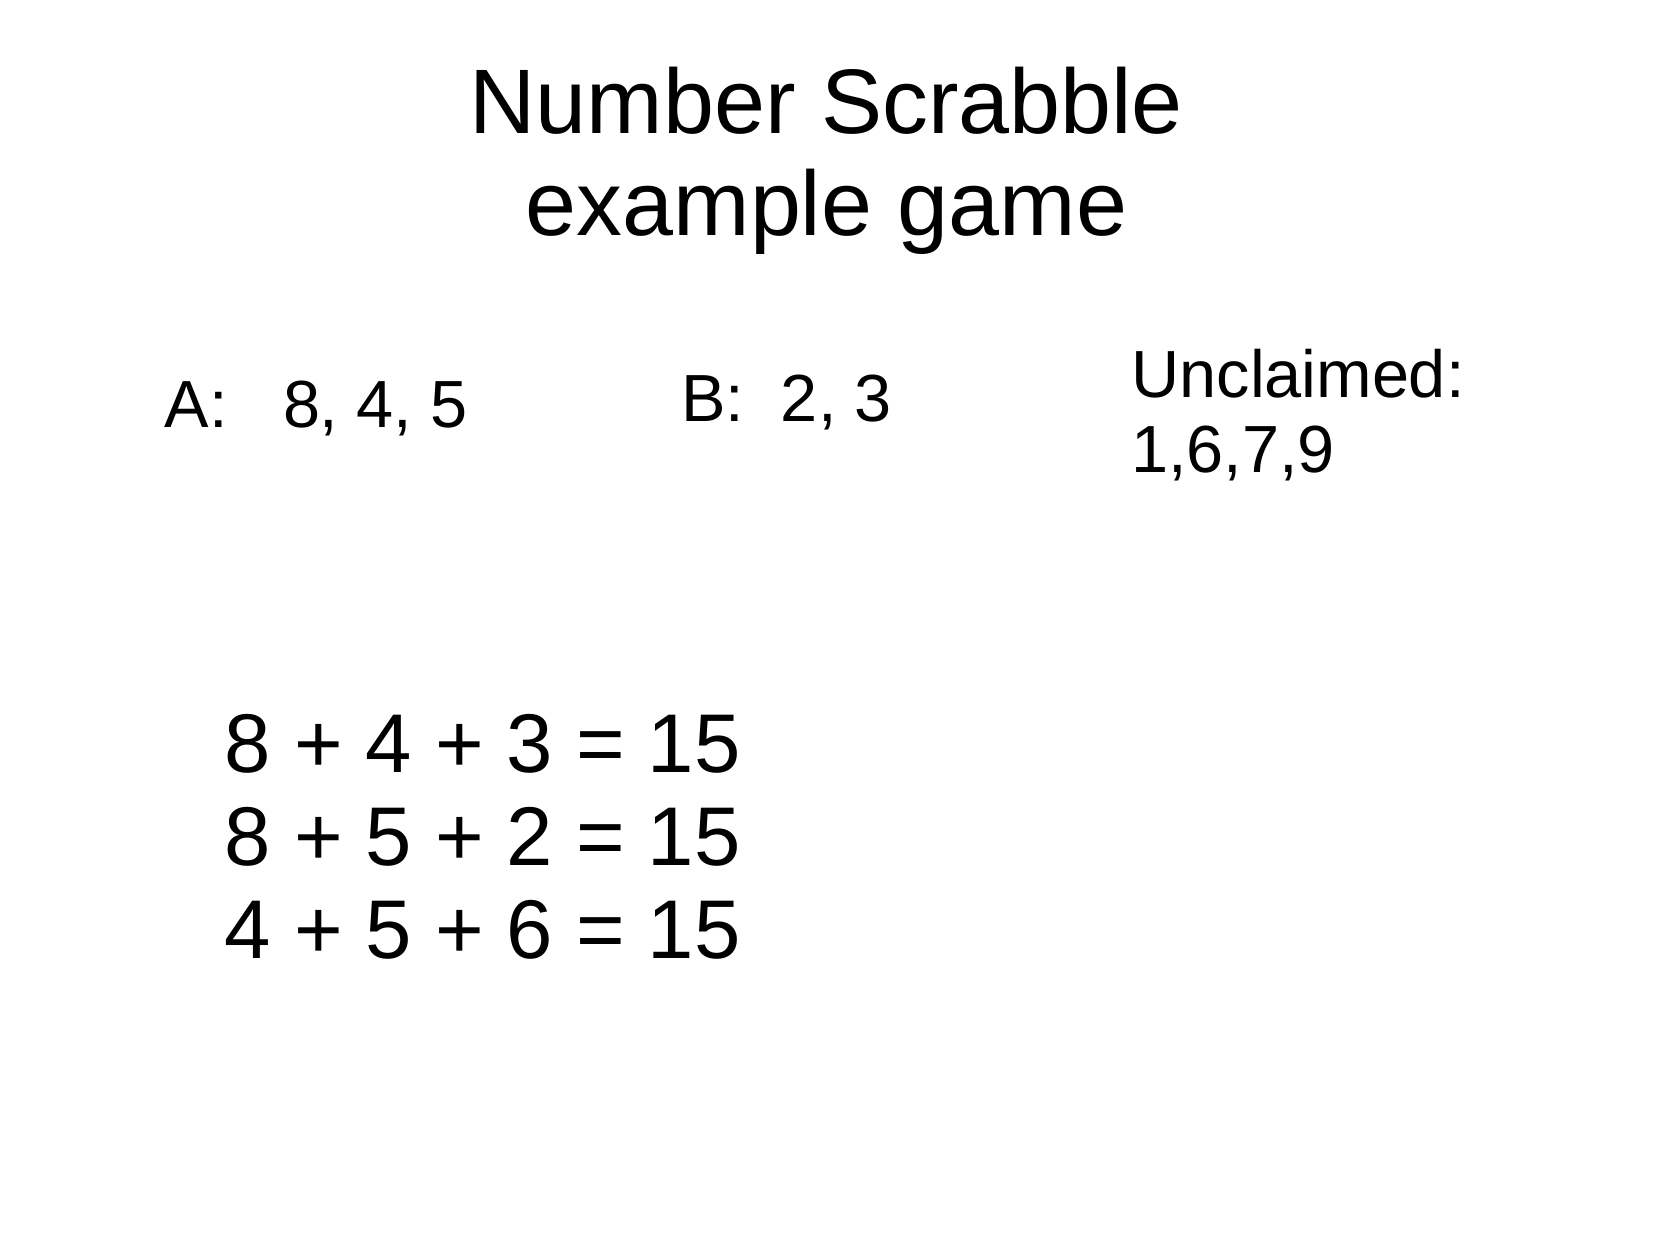

# Number Scrabble example game
Unclaimed: 1,6,7,9
B: 2, 3
A: 8, 4, 5
8 + 4 + 3 = 15
8 + 5 + 2 = 15
4 + 5 + 6 = 15